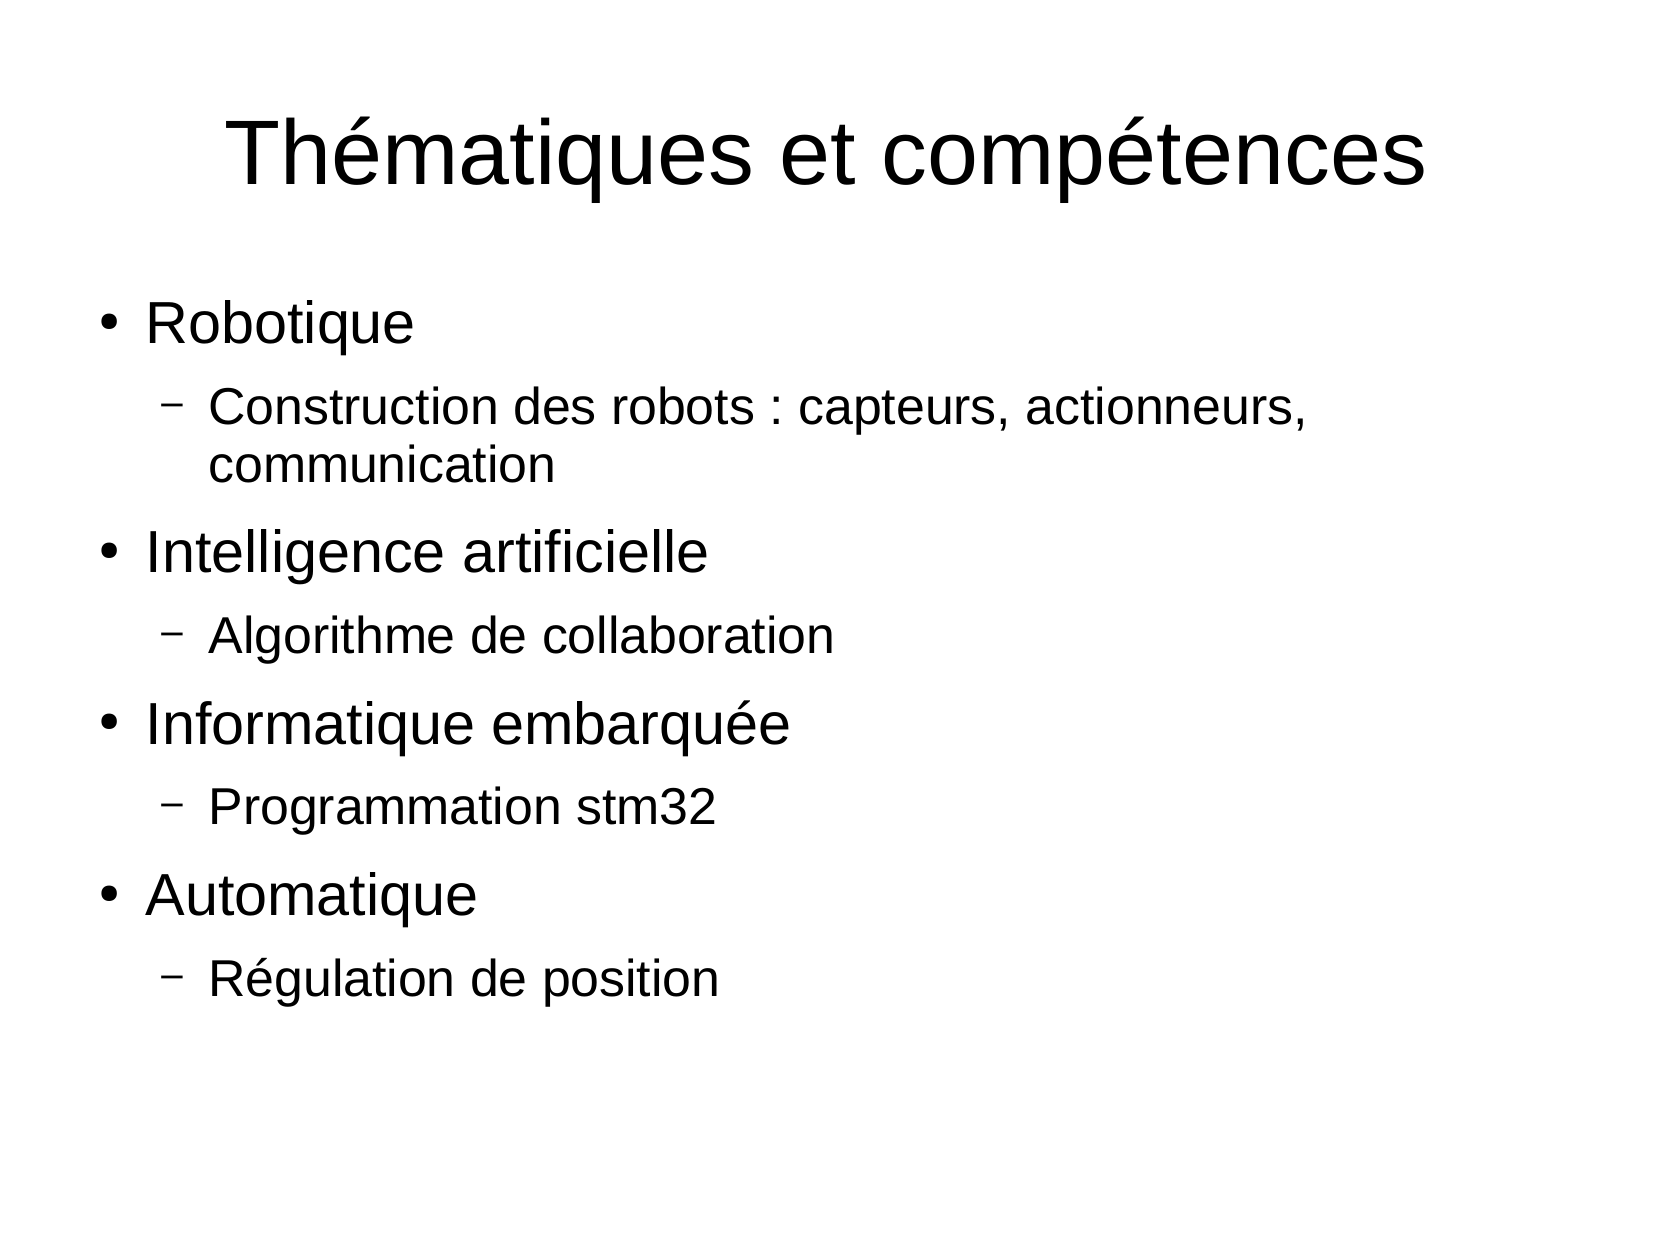

# Thématiques et compétences
Robotique
Construction des robots : capteurs, actionneurs, communication
Intelligence artificielle
Algorithme de collaboration
Informatique embarquée
Programmation stm32
Automatique
Régulation de position